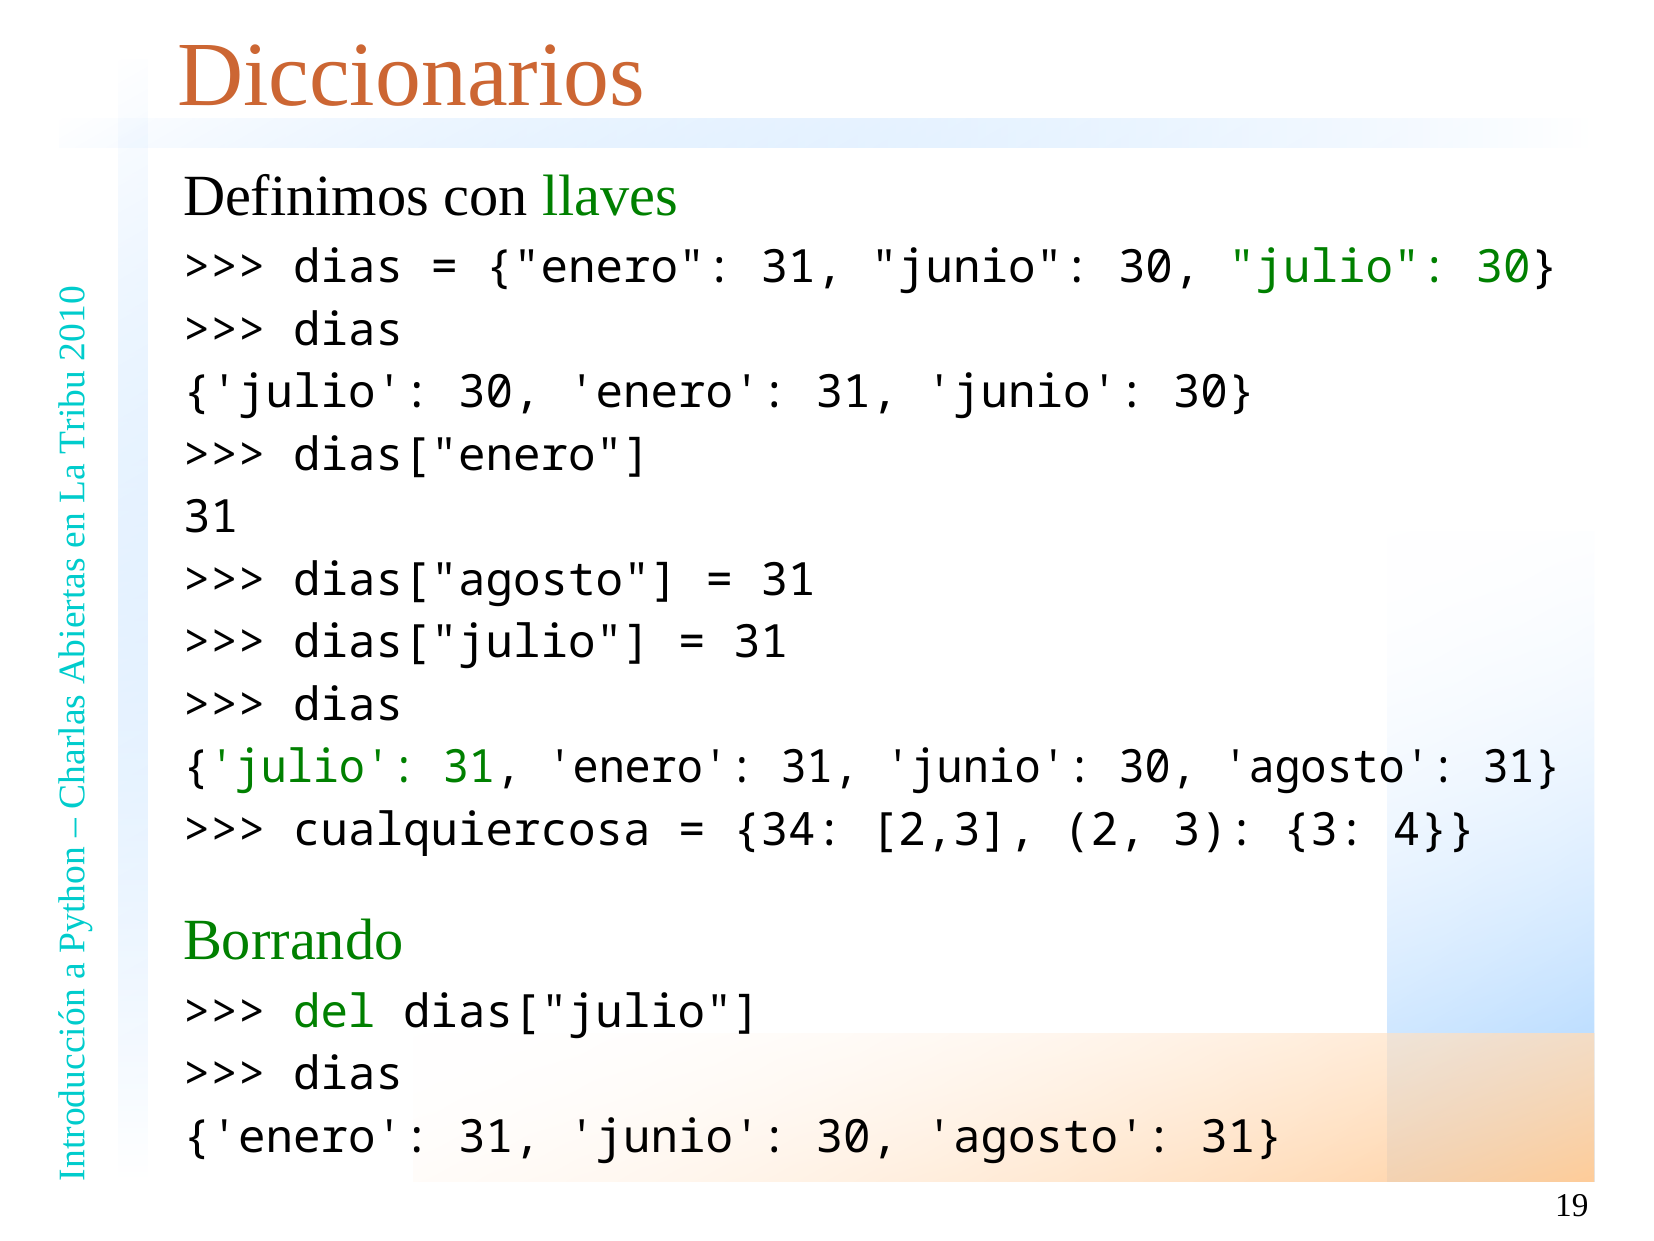

# Diccionarios
Definimos con llaves
>>> dias = {"enero": 31, "junio": 30, "julio": 30}
>>> dias
{'julio': 30, 'enero': 31, 'junio': 30}
>>> dias["enero"]
31
>>> dias["agosto"] = 31
>>> dias["julio"] = 31
>>> dias
{'julio': 31, 'enero': 31, 'junio': 30, 'agosto': 31}
>>> cualquiercosa = {34: [2,3], (2, 3): {3: 4}}
Borrando
>>> del dias["julio"]
>>> dias
{'enero': 31, 'junio': 30, 'agosto': 31}